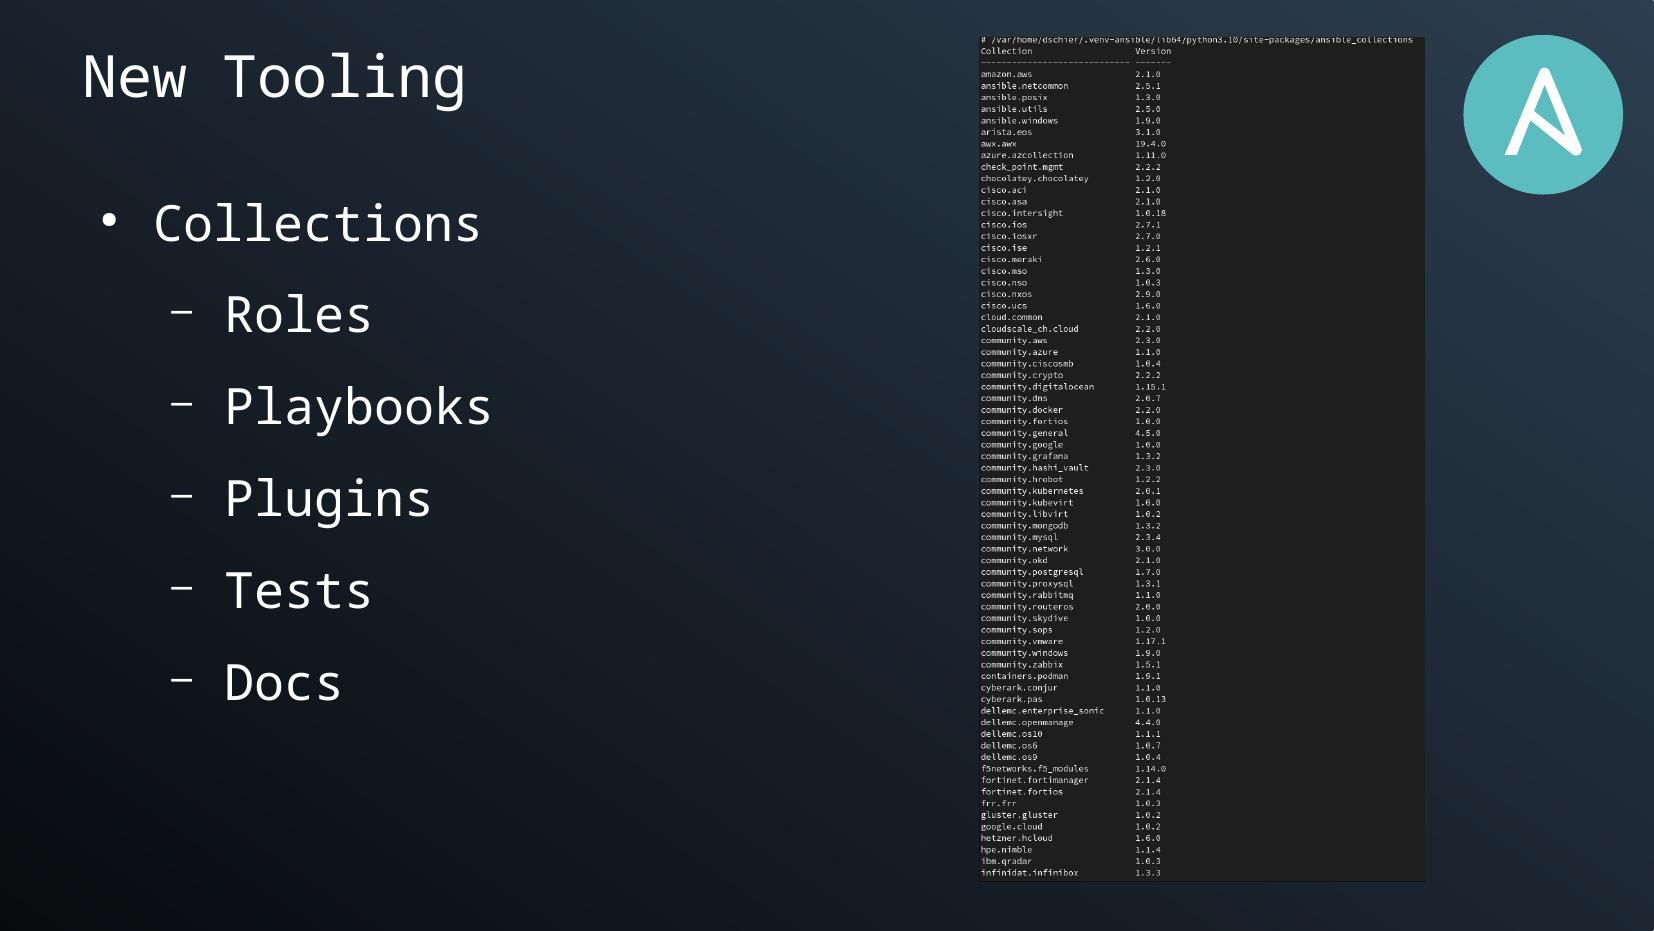

New Tooling
# Collections
Roles
Playbooks
Plugins
Tests
Docs